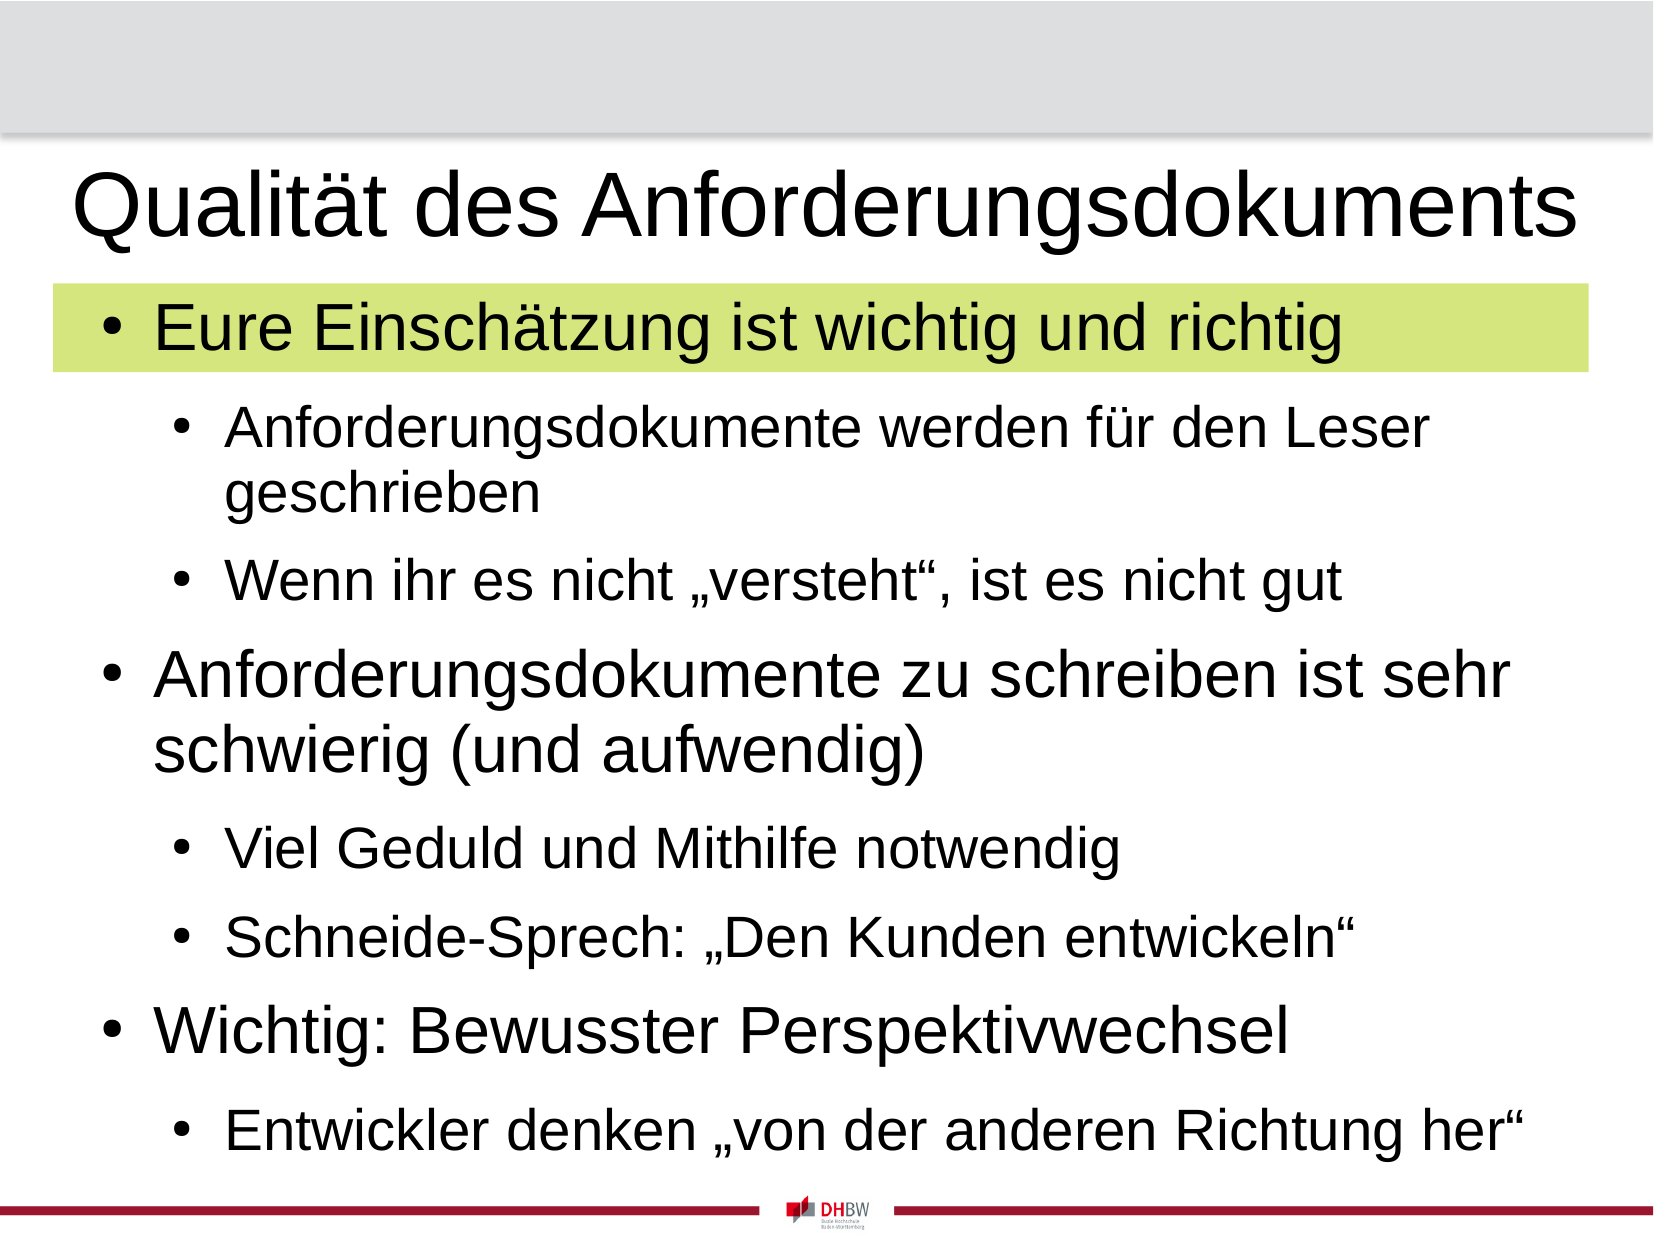

# Qualität des Anforderungsdokuments
Eure Einschätzung ist wichtig und richtig
Anforderungsdokumente werden für den Leser geschrieben
Wenn ihr es nicht „versteht“, ist es nicht gut
Anforderungsdokumente zu schreiben ist sehr schwierig (und aufwendig)
Viel Geduld und Mithilfe notwendig
Schneide-Sprech: „Den Kunden entwickeln“
Wichtig: Bewusster Perspektivwechsel
Entwickler denken „von der anderen Richtung her“